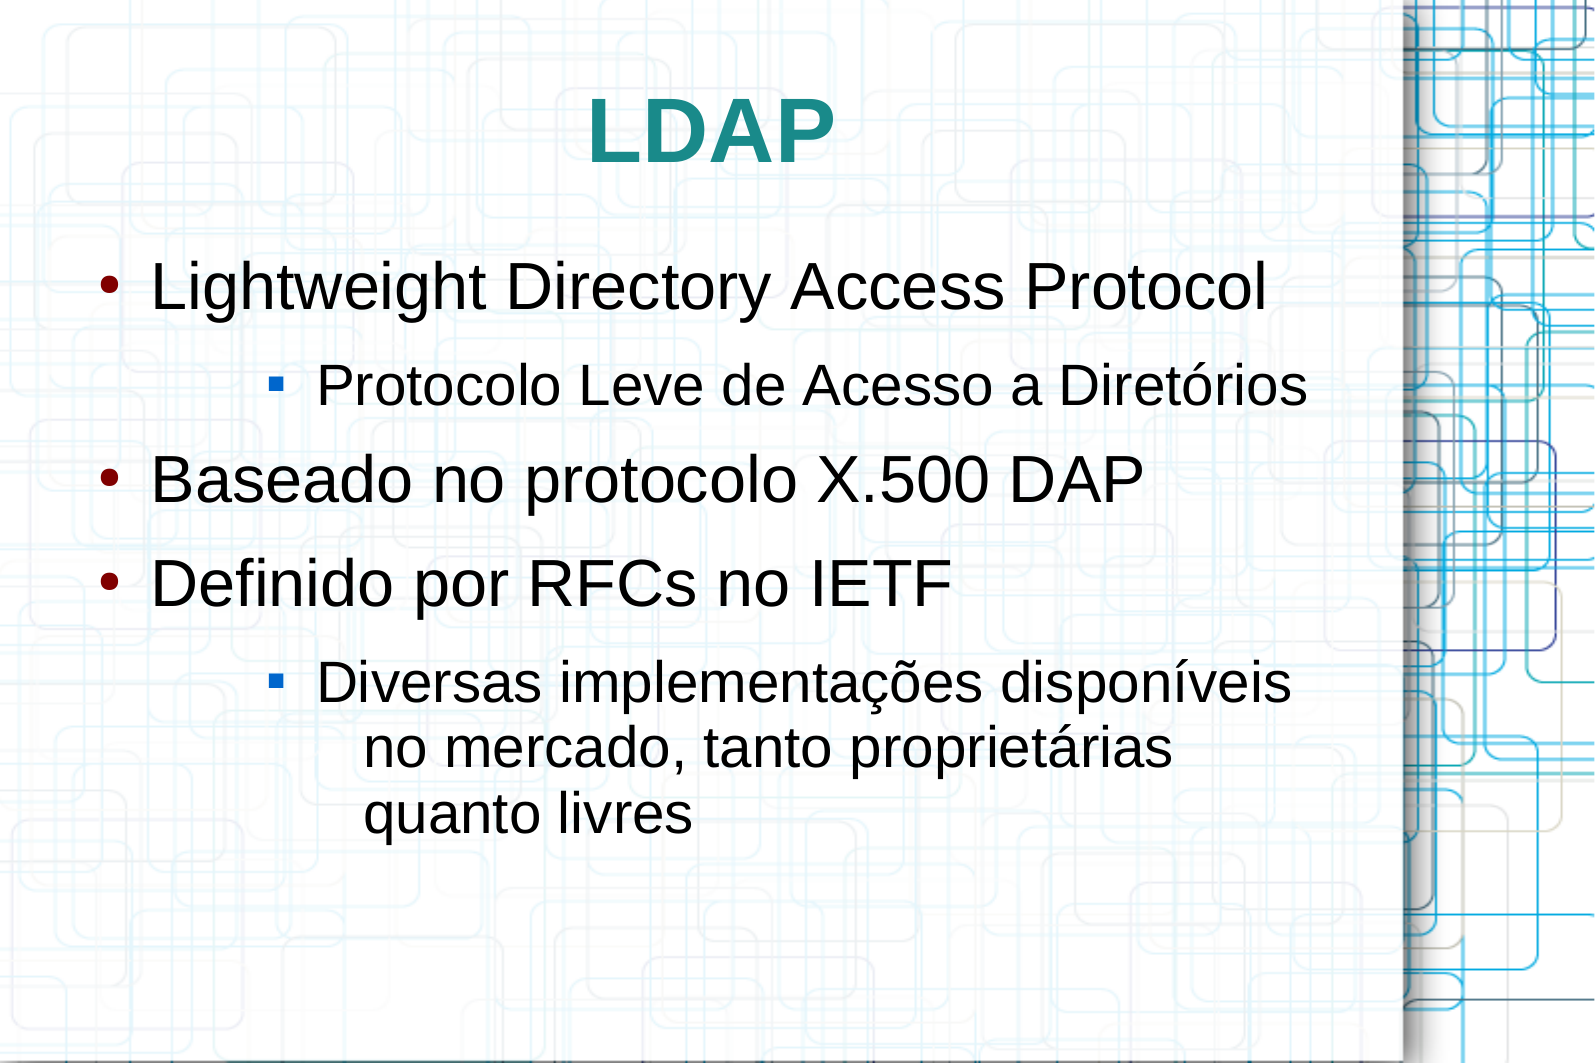

# LDAP
Lightweight Directory Access Protocol
Protocolo Leve de Acesso a Diretórios
Baseado no protocolo X.500 DAP
Definido por RFCs no IETF
Diversas implementações disponíveis no mercado, tanto proprietárias quanto livres